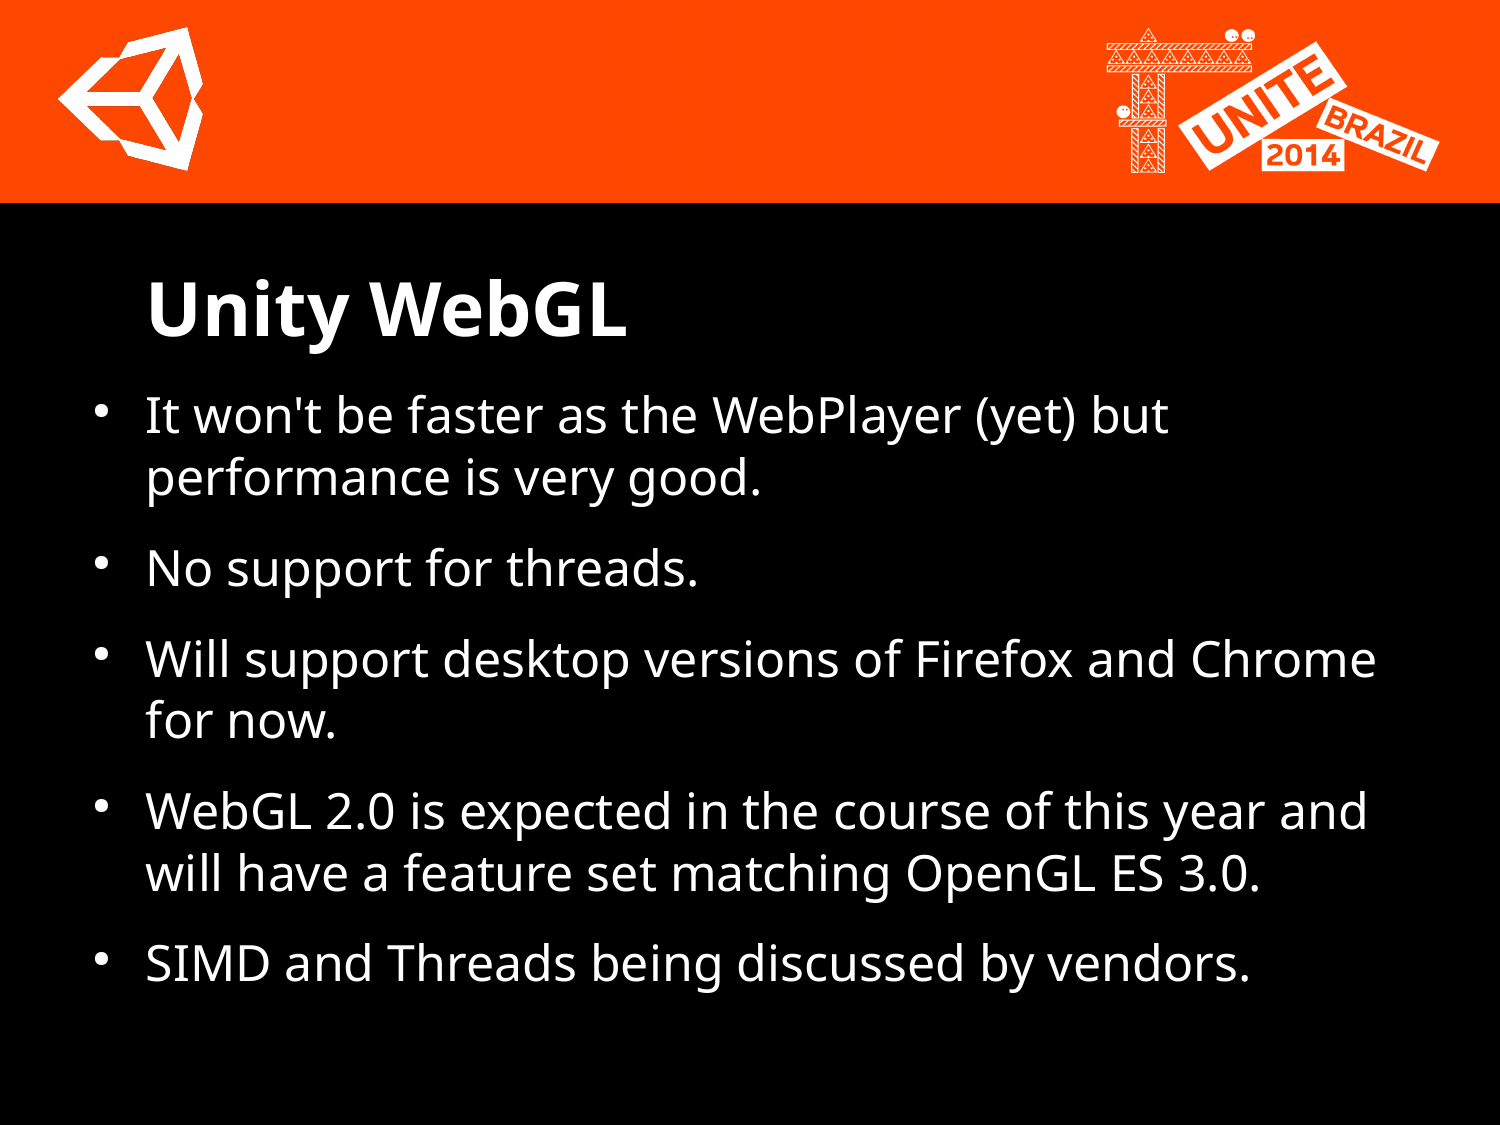

Unity WebGL
It won't be faster as the WebPlayer (yet) but performance is very good.
No support for threads.
Will support desktop versions of Firefox and Chrome for now.
WebGL 2.0 is expected in the course of this year and will have a feature set matching OpenGL ES 3.0.
SIMD and Threads being discussed by vendors.
#